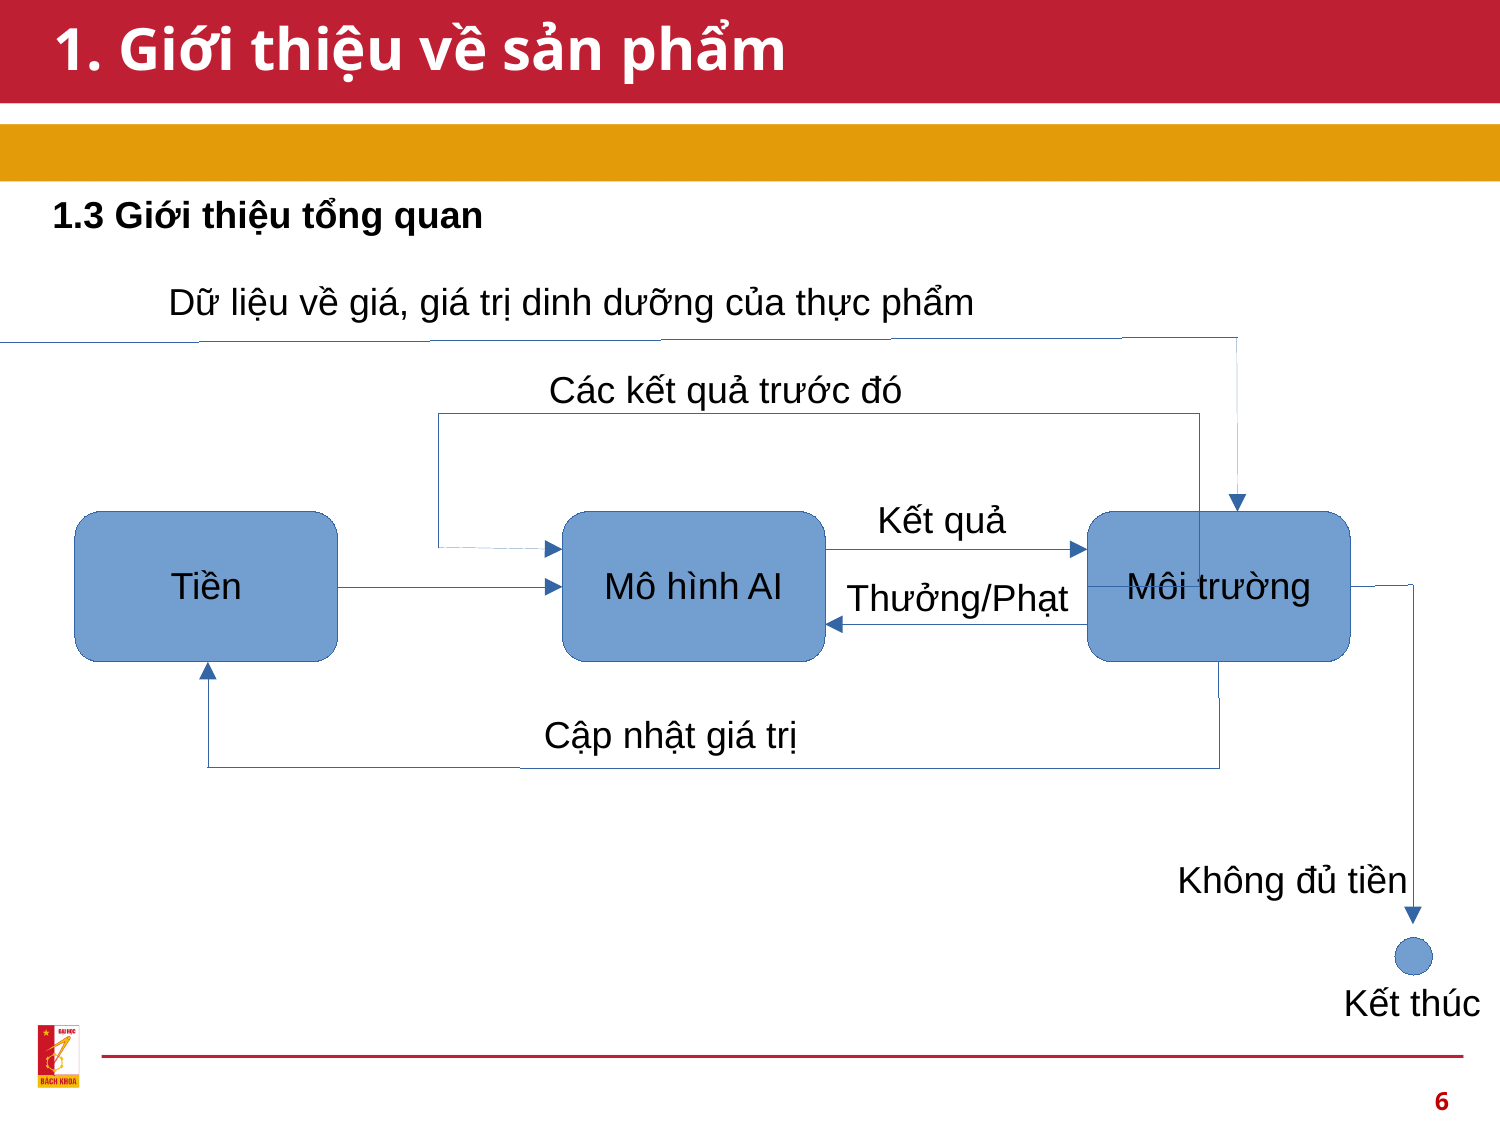

# 1. Giới thiệu về sản phẩm
1.3 Giới thiệu tổng quan
Dữ liệu về giá, giá trị dinh dưỡng của thực phẩm
Các kết quả trước đó
Kết quả
Tiền
Mô hình AI
Môi trường
Thưởng/Phạt
Cập nhật giá trị
Không đủ tiền
Kết thúc
6